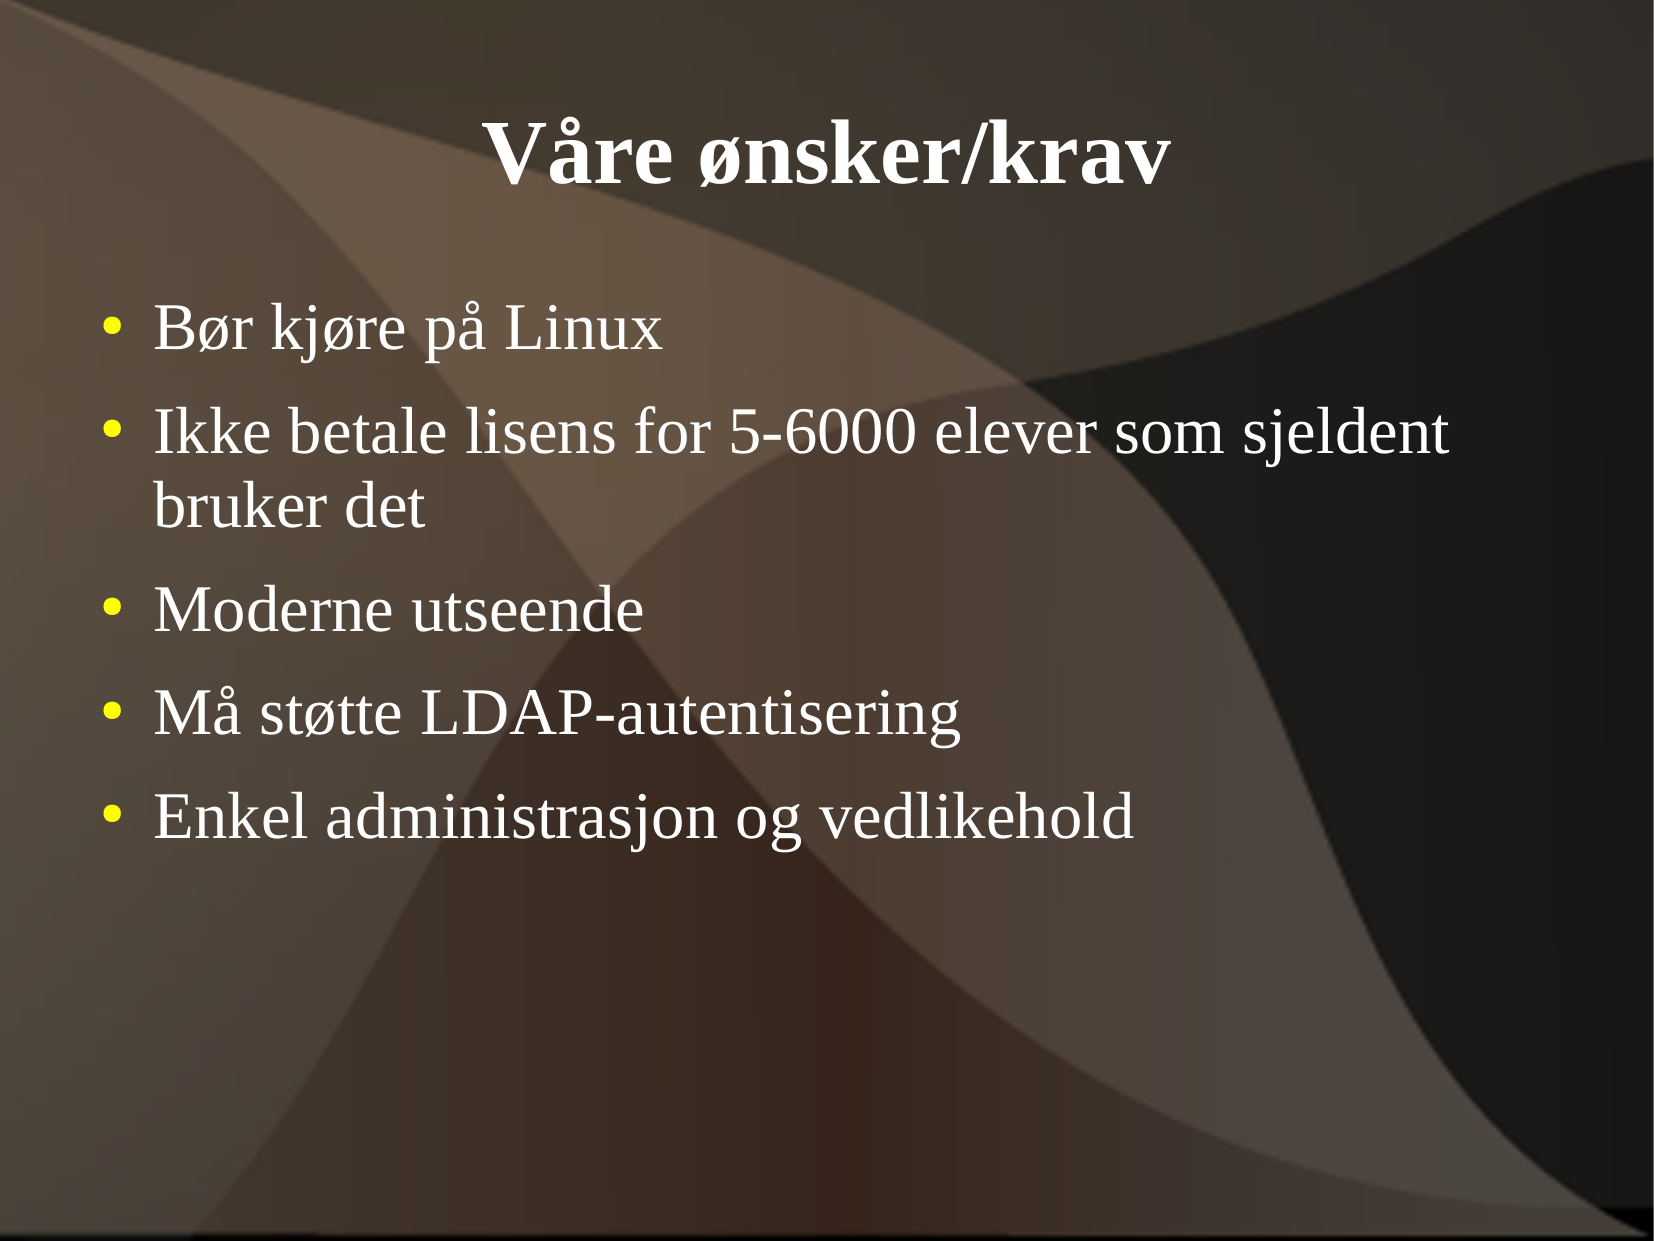

# Våre ønsker/krav
Bør kjøre på Linux
Ikke betale lisens for 5-6000 elever som sjeldent bruker det
Moderne utseende
Må støtte LDAP-autentisering
Enkel administrasjon og vedlikehold